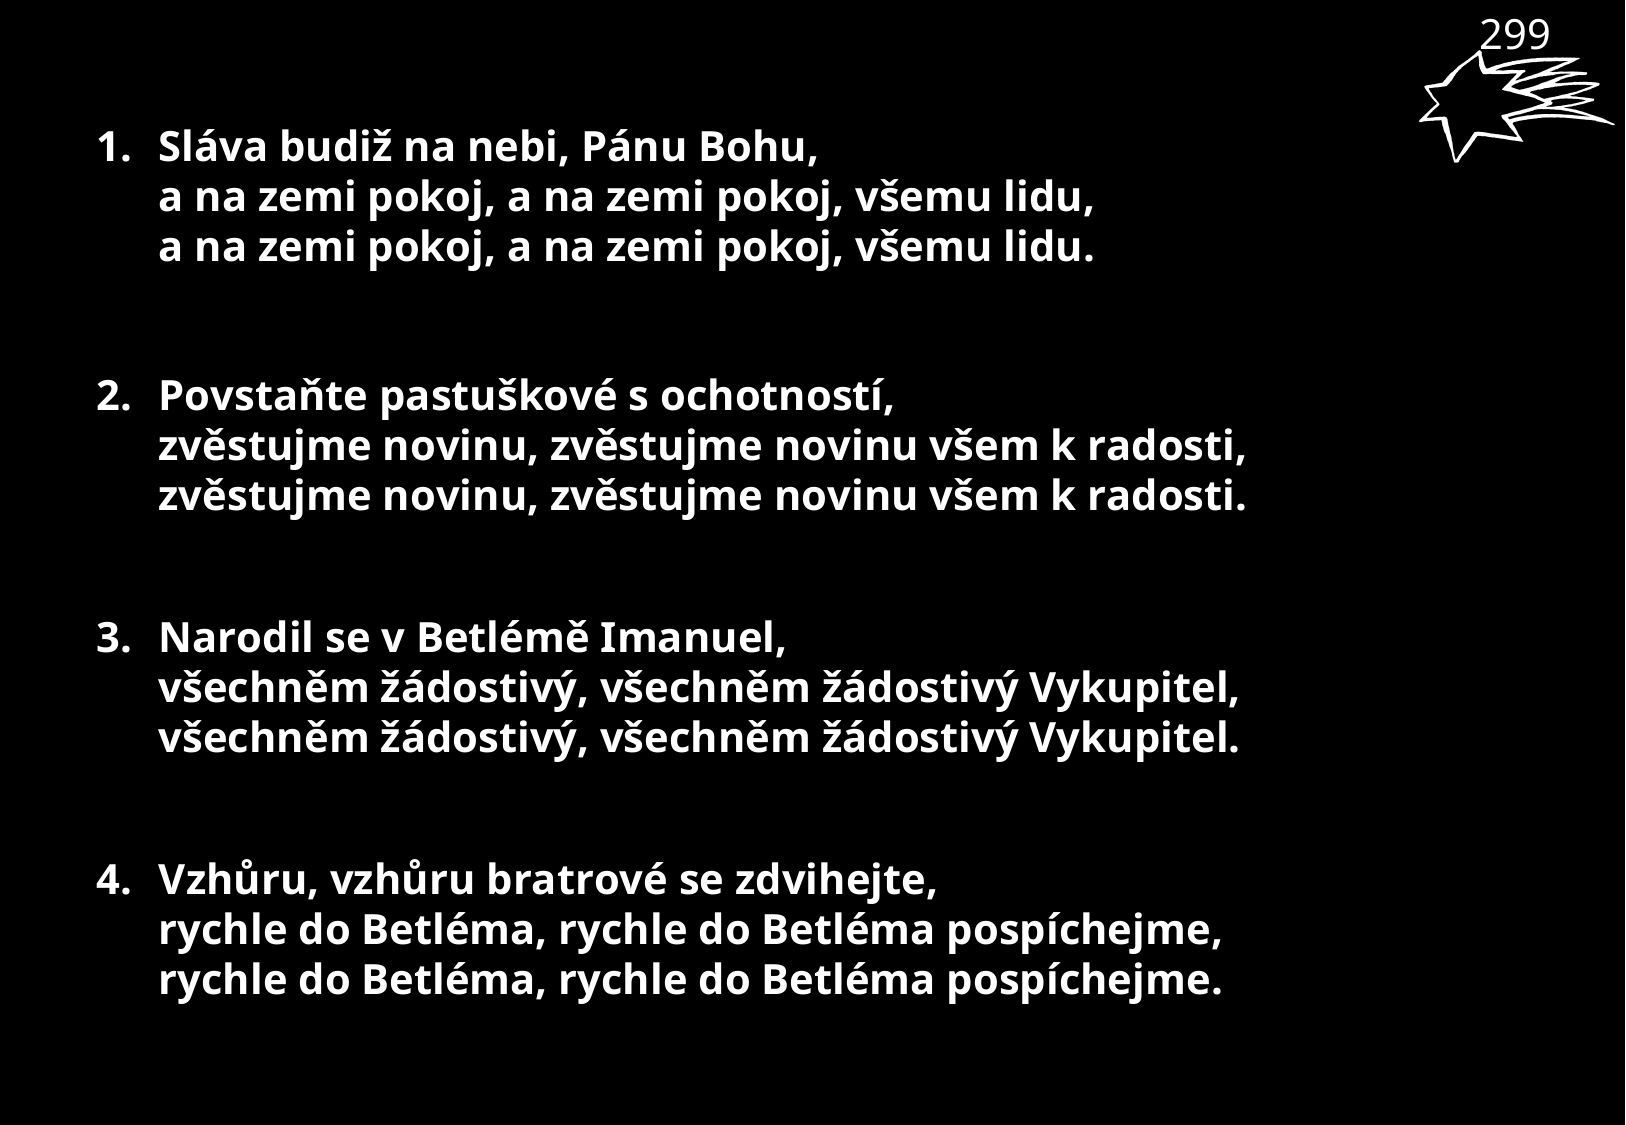

299
# Sláva budiž na nebi, Pánu Bohu, a na zemi pokoj, a na zemi pokoj, všemu lidu, a na zemi pokoj, a na zemi pokoj, všemu lidu.
2.	Povstaňte pastuškové s ochotností,
zvěstujme novinu, zvěstujme novinu všem k radosti,
zvěstujme novinu, zvěstujme novinu všem k radosti.
3.	Narodil se v Betlémě Imanuel,
všechněm žádostivý, všechněm žádostivý Vykupitel,
všechněm žádostivý, všechněm žádostivý Vykupitel.
4.	Vzhůru, vzhůru bratrové se zdvihejte,
rychle do Betléma, rychle do Betléma pospíchejme,
rychle do Betléma, rychle do Betléma pospíchejme.